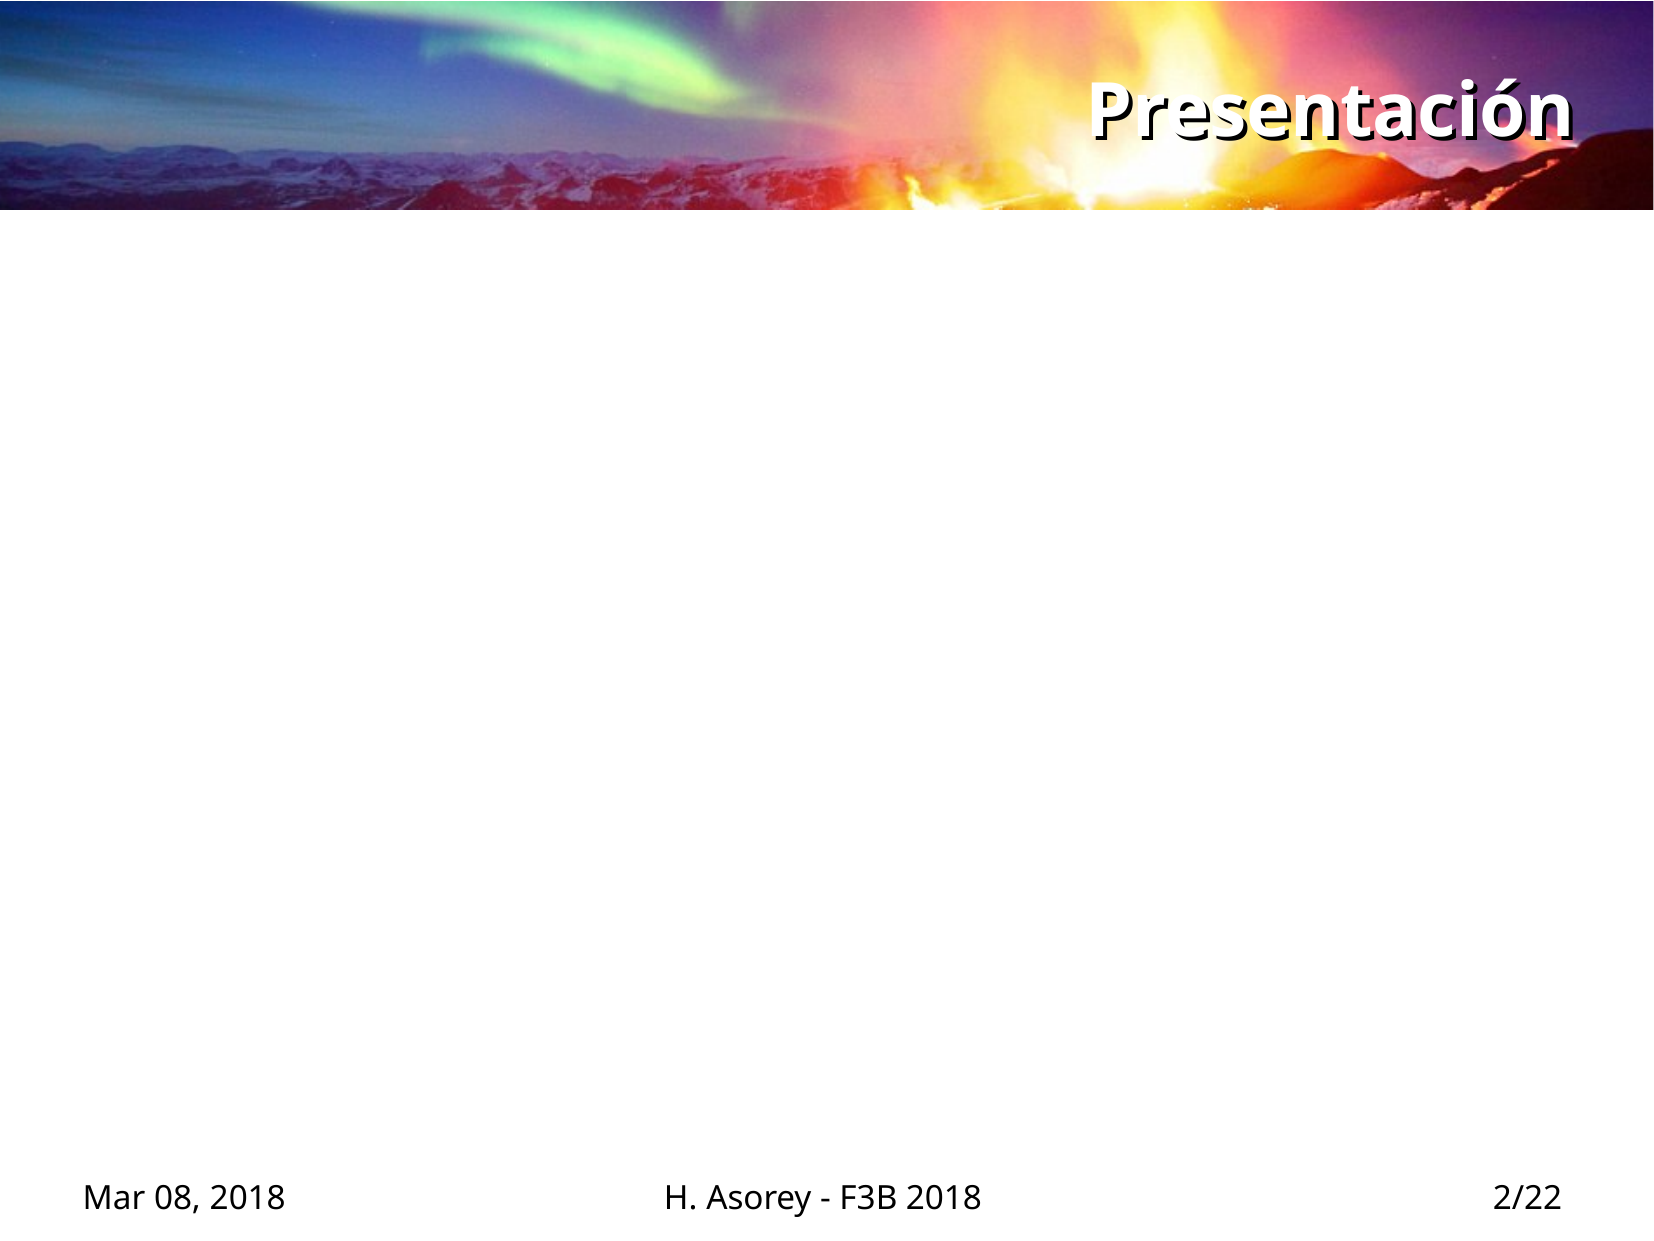

# Presentación
Mar 08, 2018
H. Asorey - F3B 2018
2